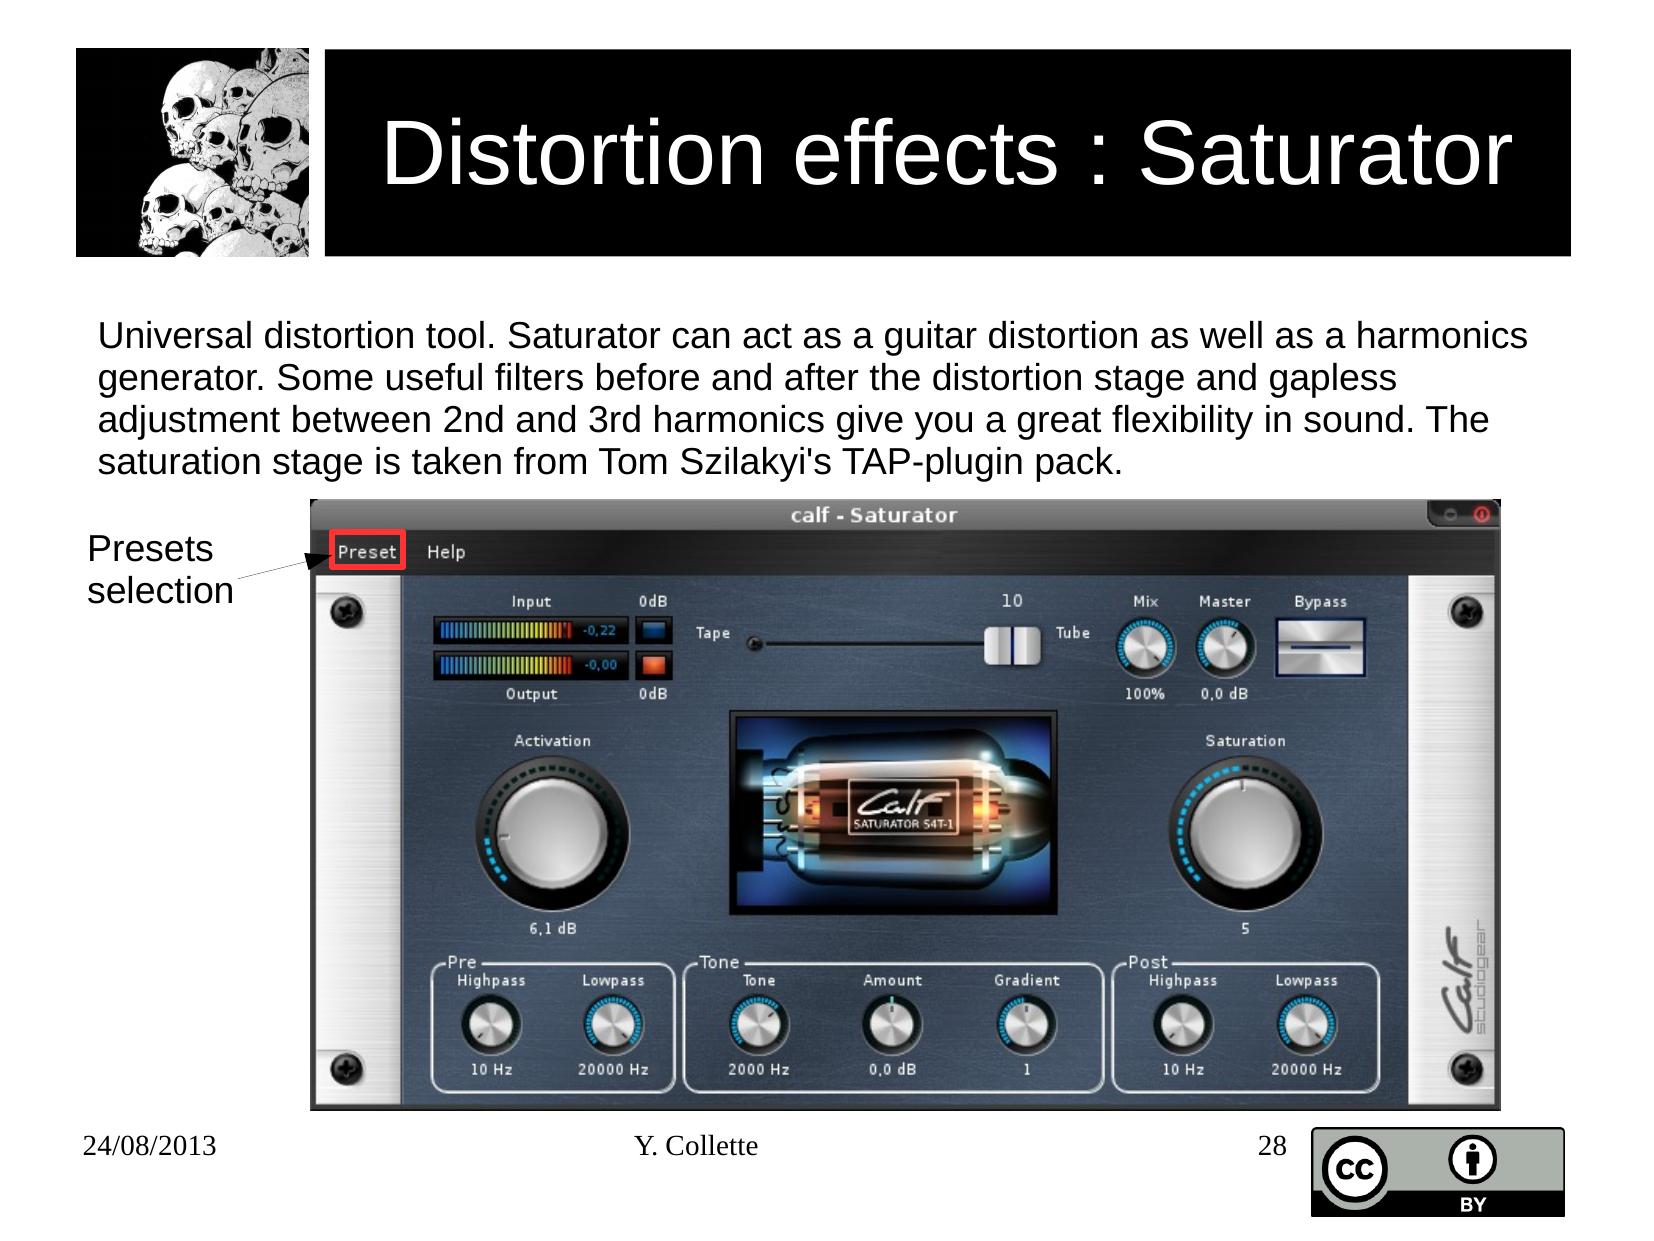

# Distortion effects : Saturator
Universal distortion tool. Saturator can act as a guitar distortion as well as a harmonics generator. Some useful filters before and after the distortion stage and gapless adjustment between 2nd and 3rd harmonics give you a great flexibility in sound. The saturation stage is taken from Tom Szilakyi's TAP-plugin pack.
Presets selection
Y. Collette
28